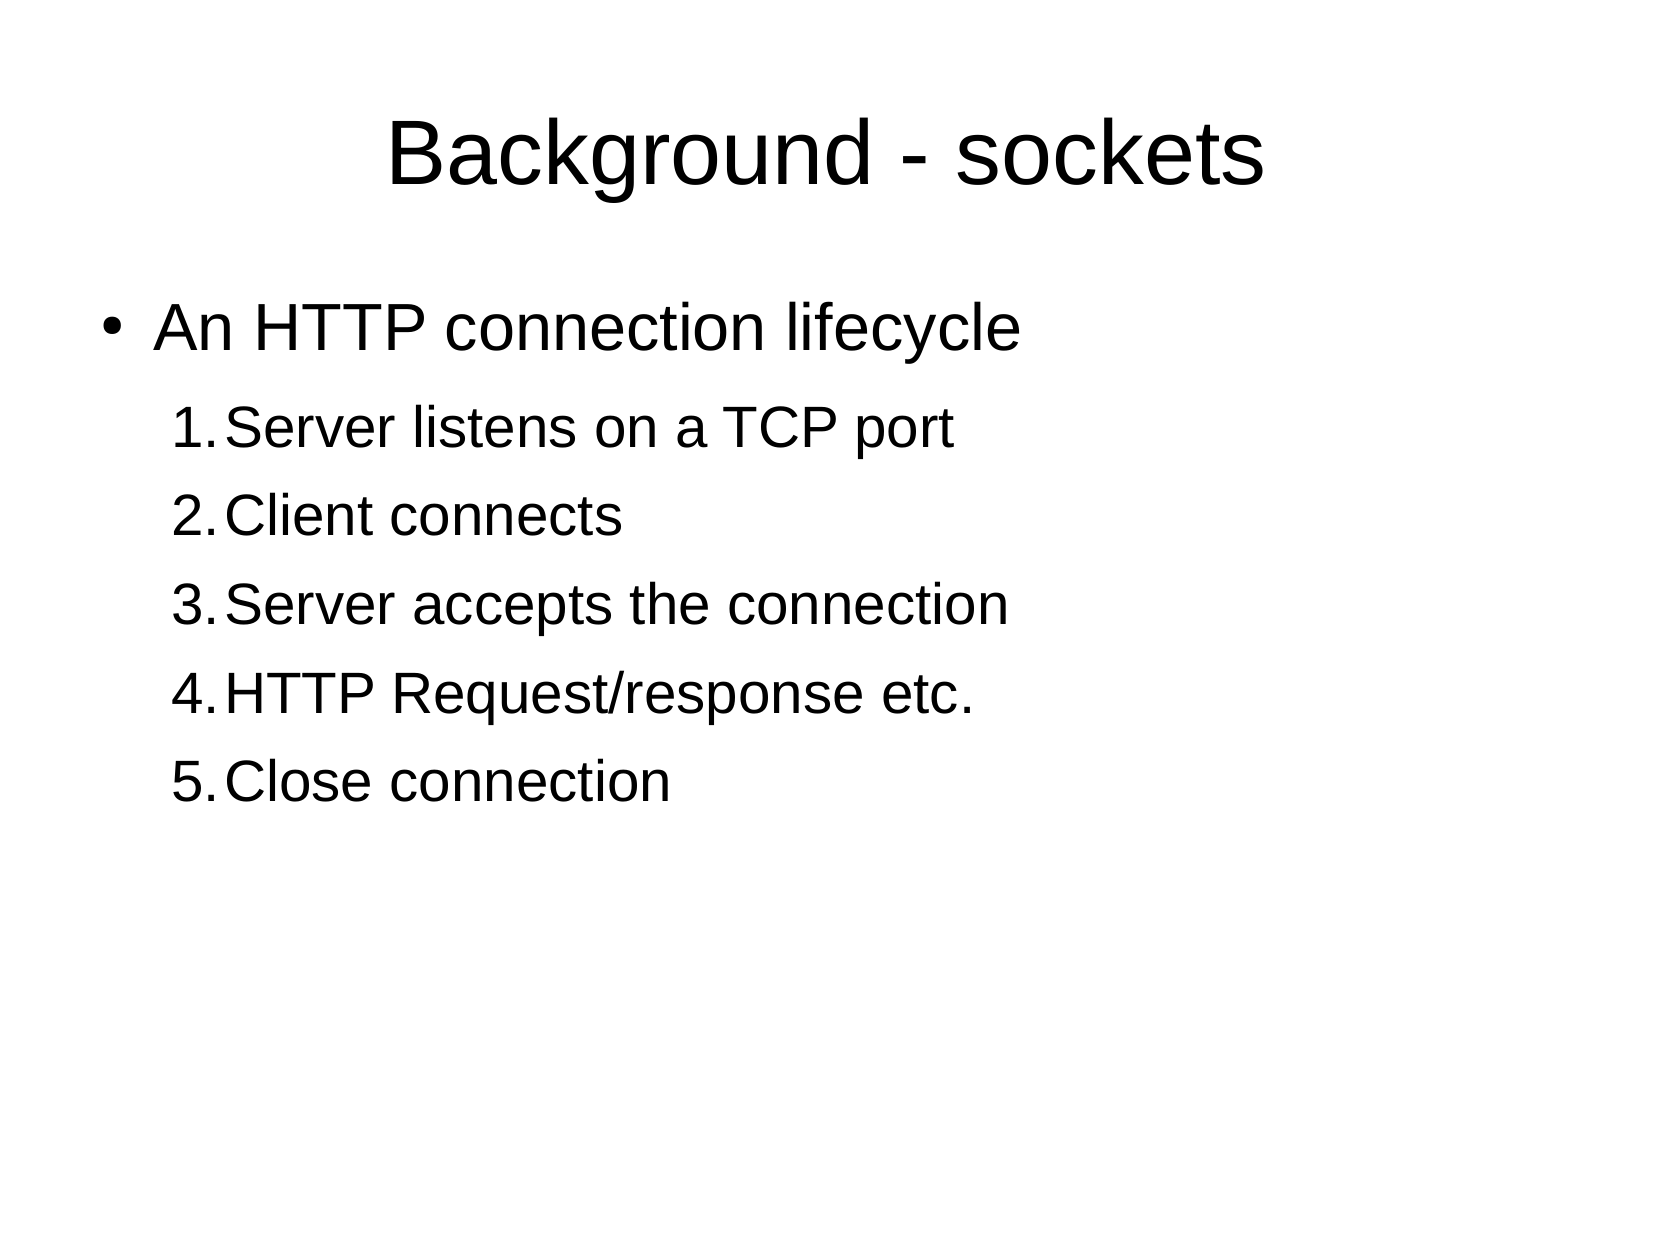

# Background - sockets
An HTTP connection lifecycle
Server listens on a TCP port
Client connects
Server accepts the connection
HTTP Request/response etc.
Close connection